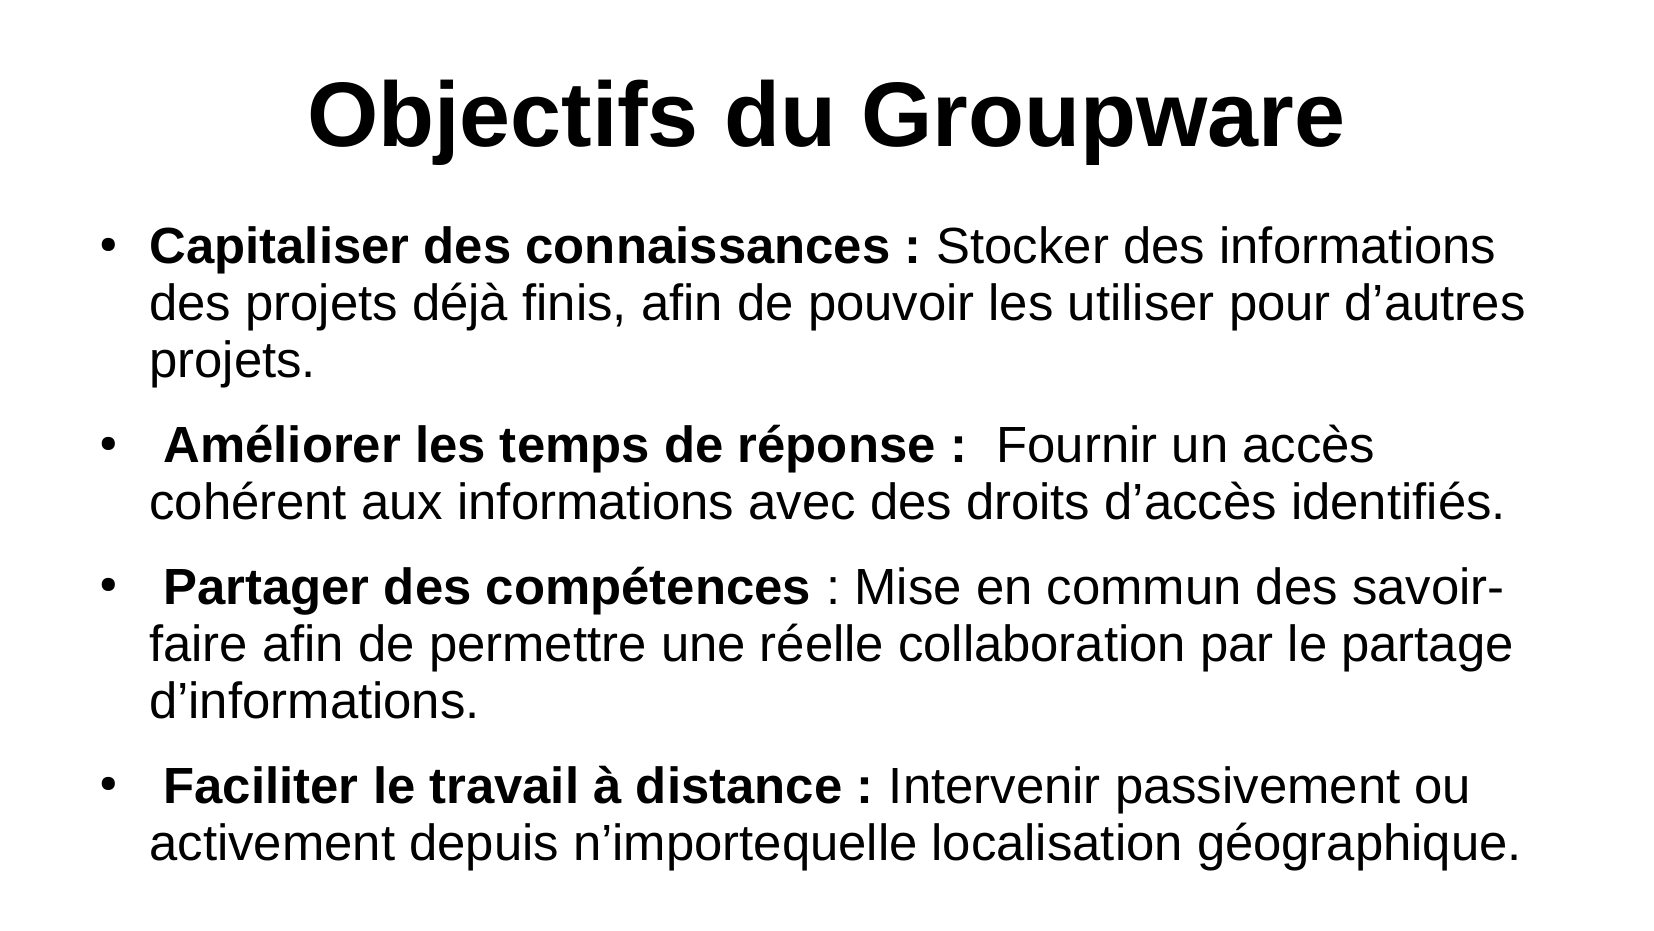

# Objectifs du Groupware
Capitaliser des connaissances : Stocker des informations des projets déjà finis, afin de pouvoir les utiliser pour d’autres projets.
 Améliorer les temps de réponse : Fournir un accès cohérent aux informations avec des droits d’accès identifiés.
 Partager des compétences : Mise en commun des savoir-faire afin de permettre une réelle collaboration par le partage d’informations.
 Faciliter le travail à distance : Intervenir passivement ou activement depuis n’importequelle localisation géographique.